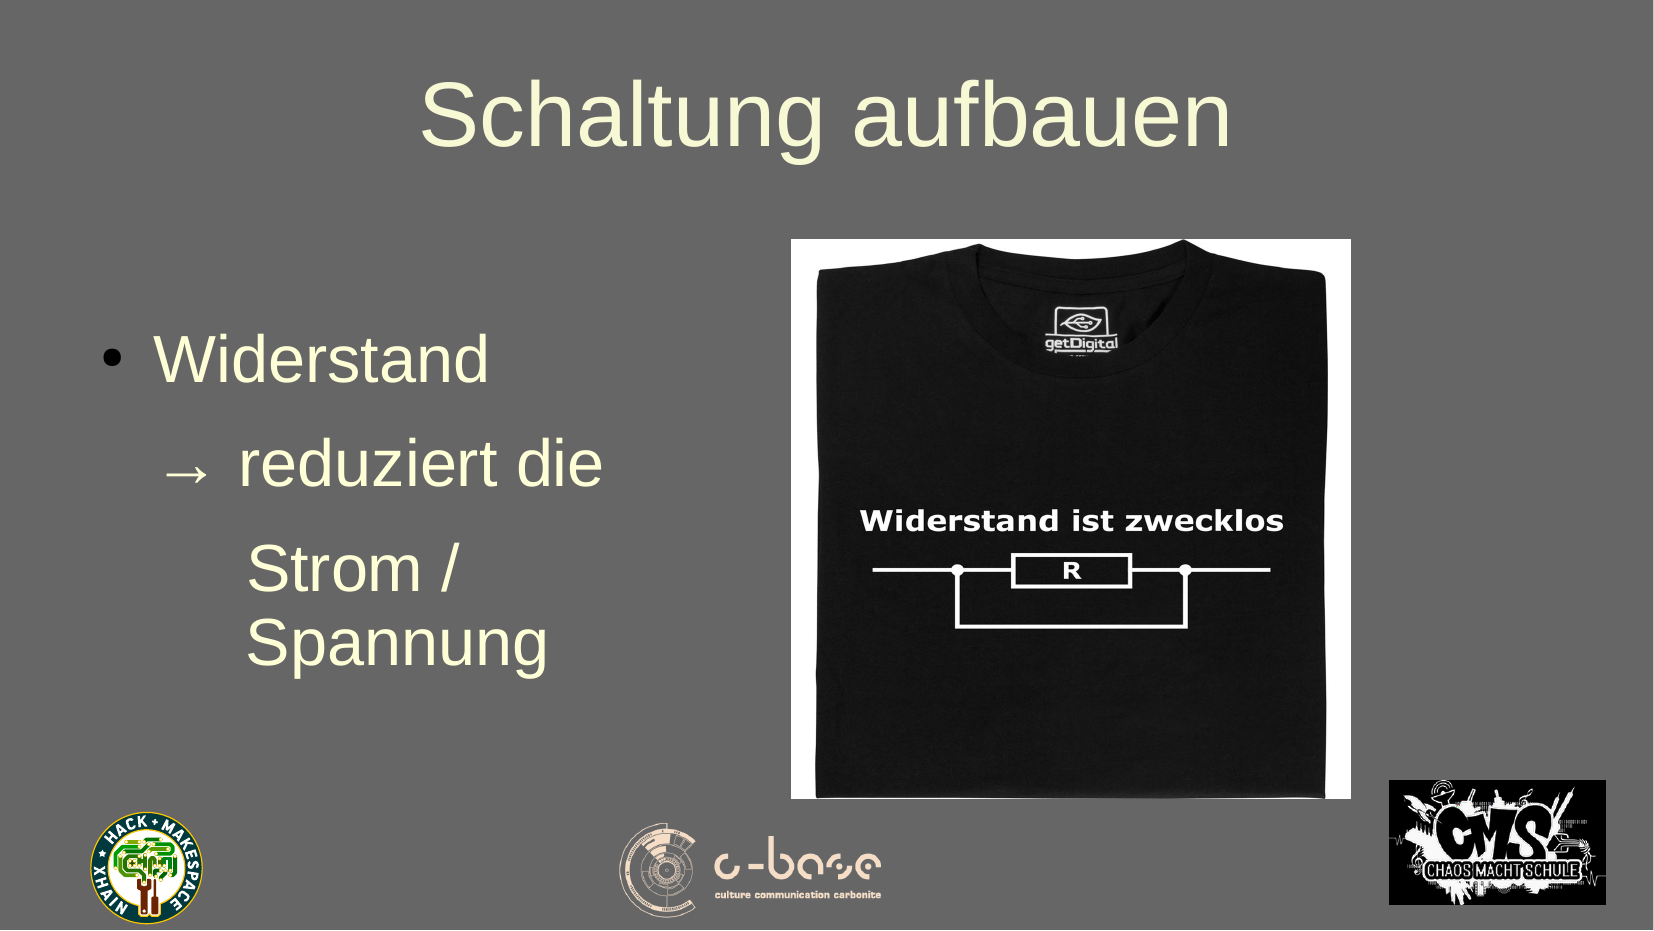

# Schaltung aufbauen
Widerstand
→ reduziert die
 Strom /
 Spannung